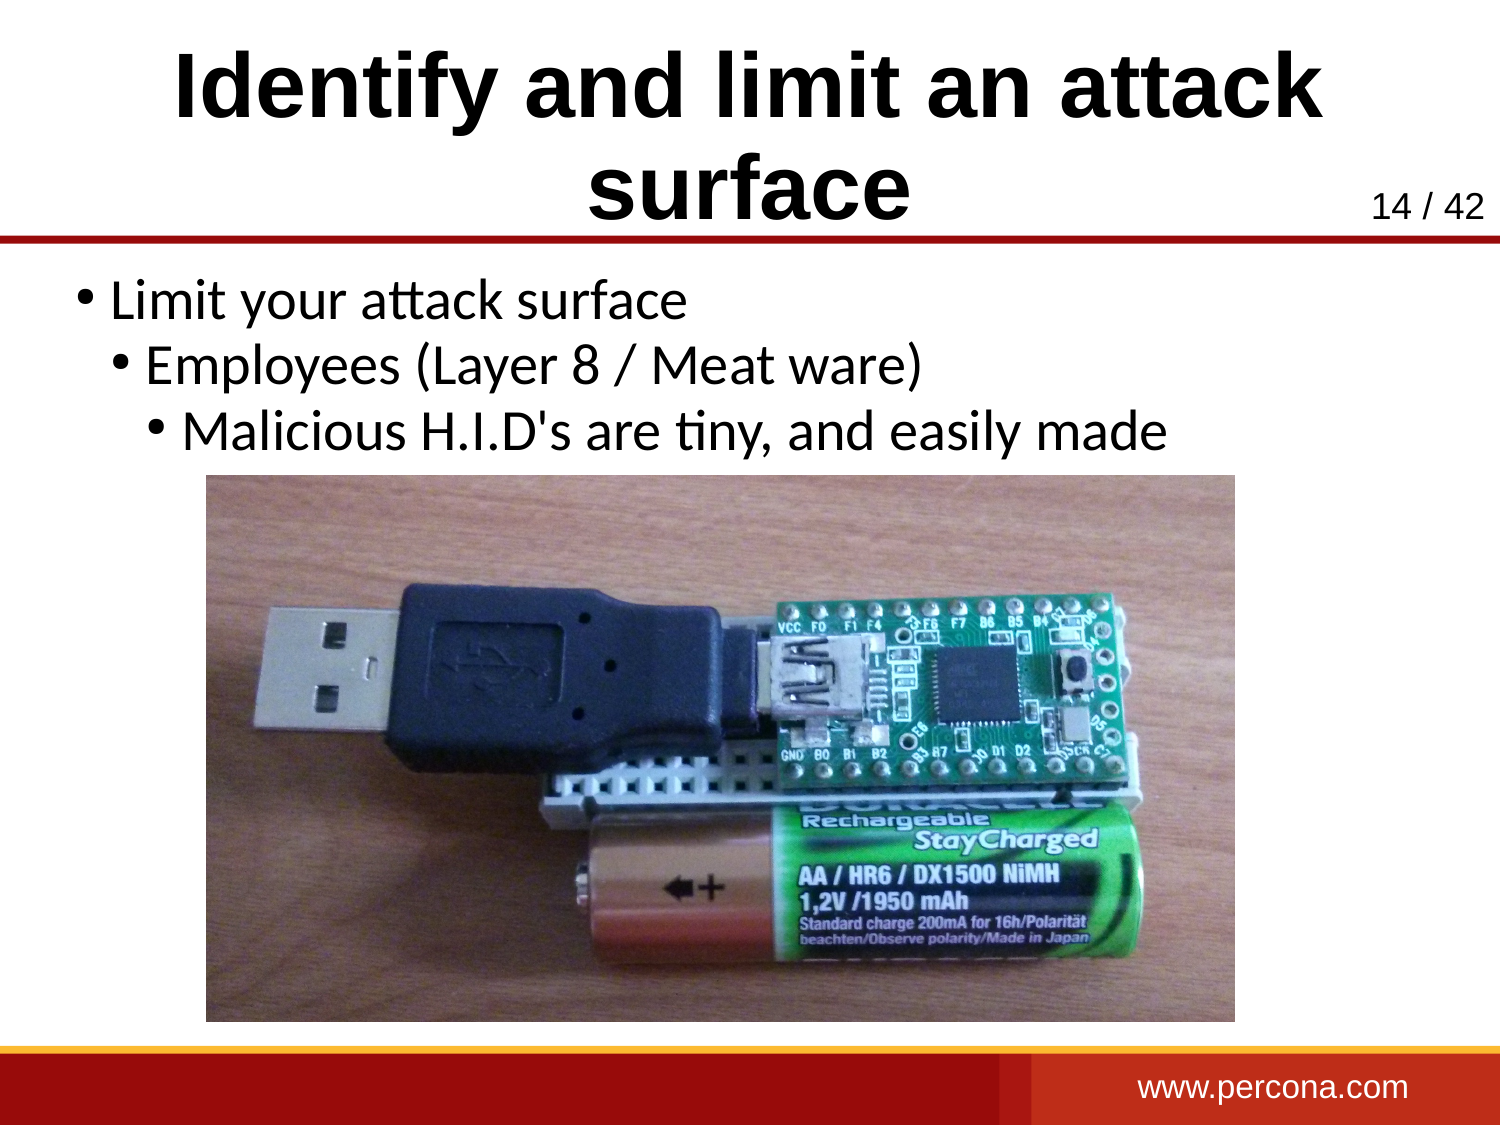

Identify and limit an attack surface
Limit your attack surface
Employees (Layer 8 / Meat ware)
Malicious H.I.D's are tiny, and easily made